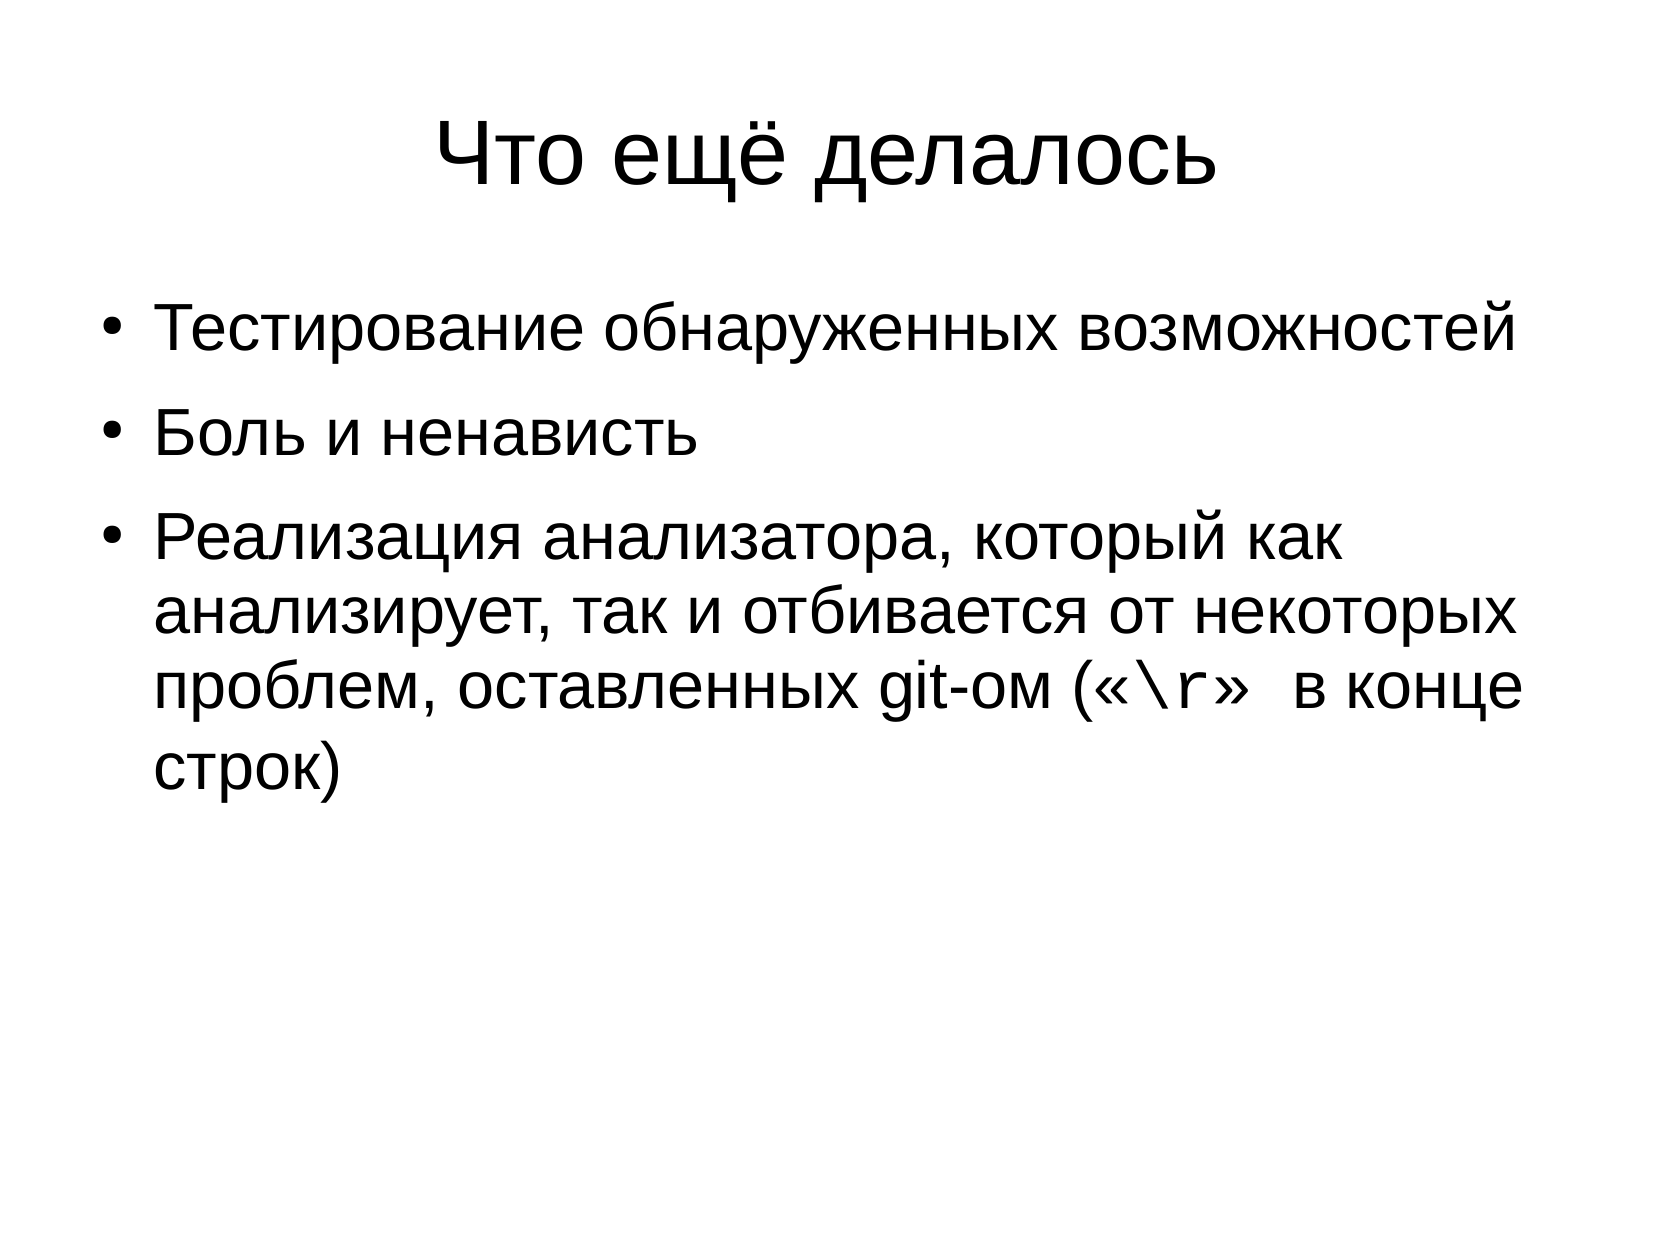

# Что ещё делалось
Тестирование обнаруженных возможностей
Боль и ненависть
Реализация анализатора, который как анализирует, так и отбивается от некоторых проблем, оставленных git-ом («\r» в конце строк)